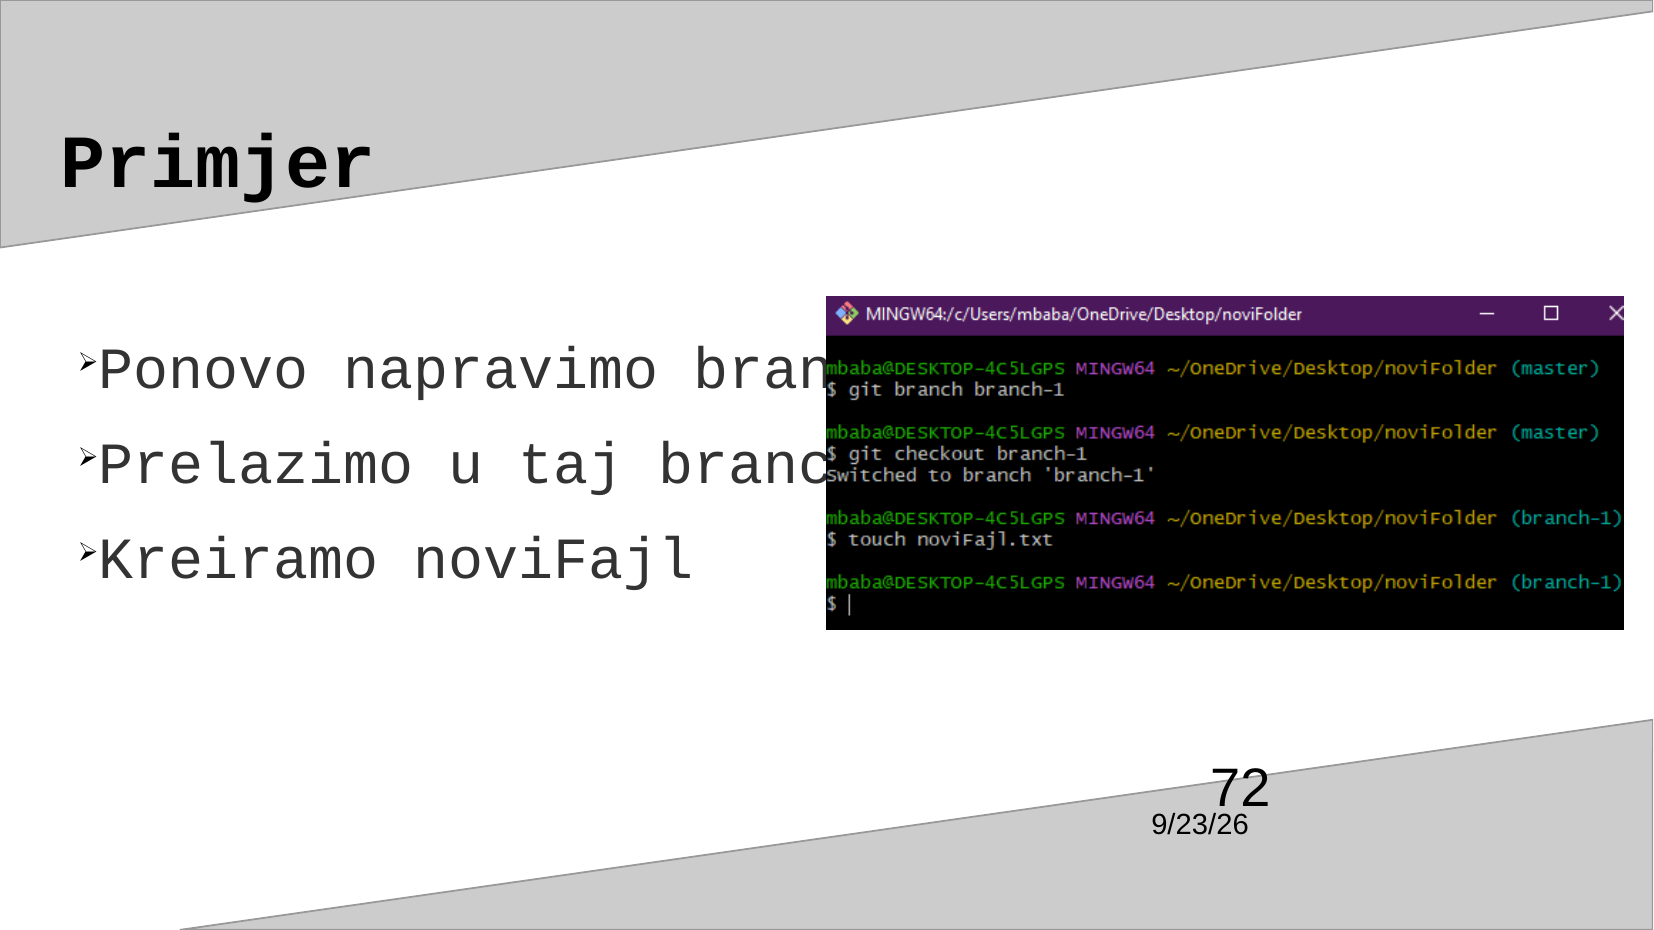

Primjer
# Ponovo napravimo branch-1
Prelazimo u taj branch
Kreiramo noviFajl